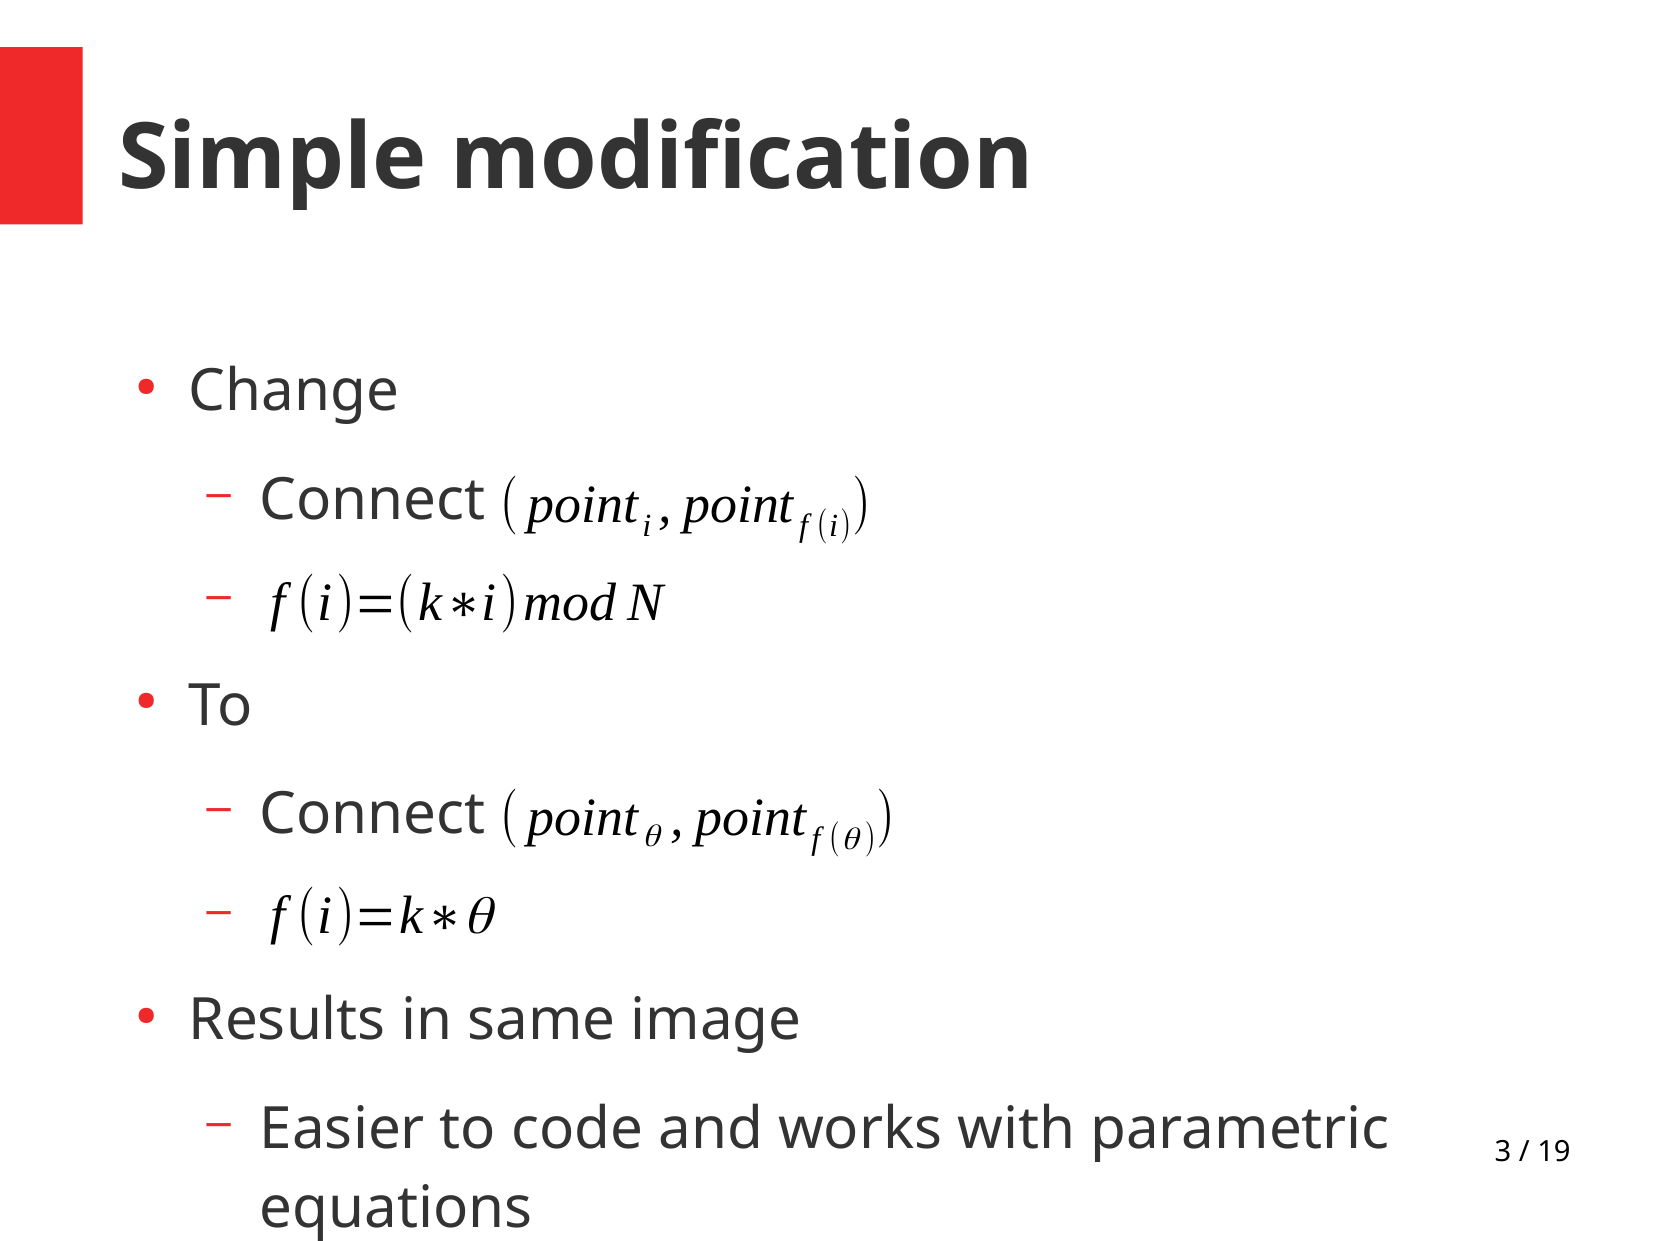

# Simple modification
Change
Connect
To
Connect
Results in same image
Easier to code and works with parametric equations
3